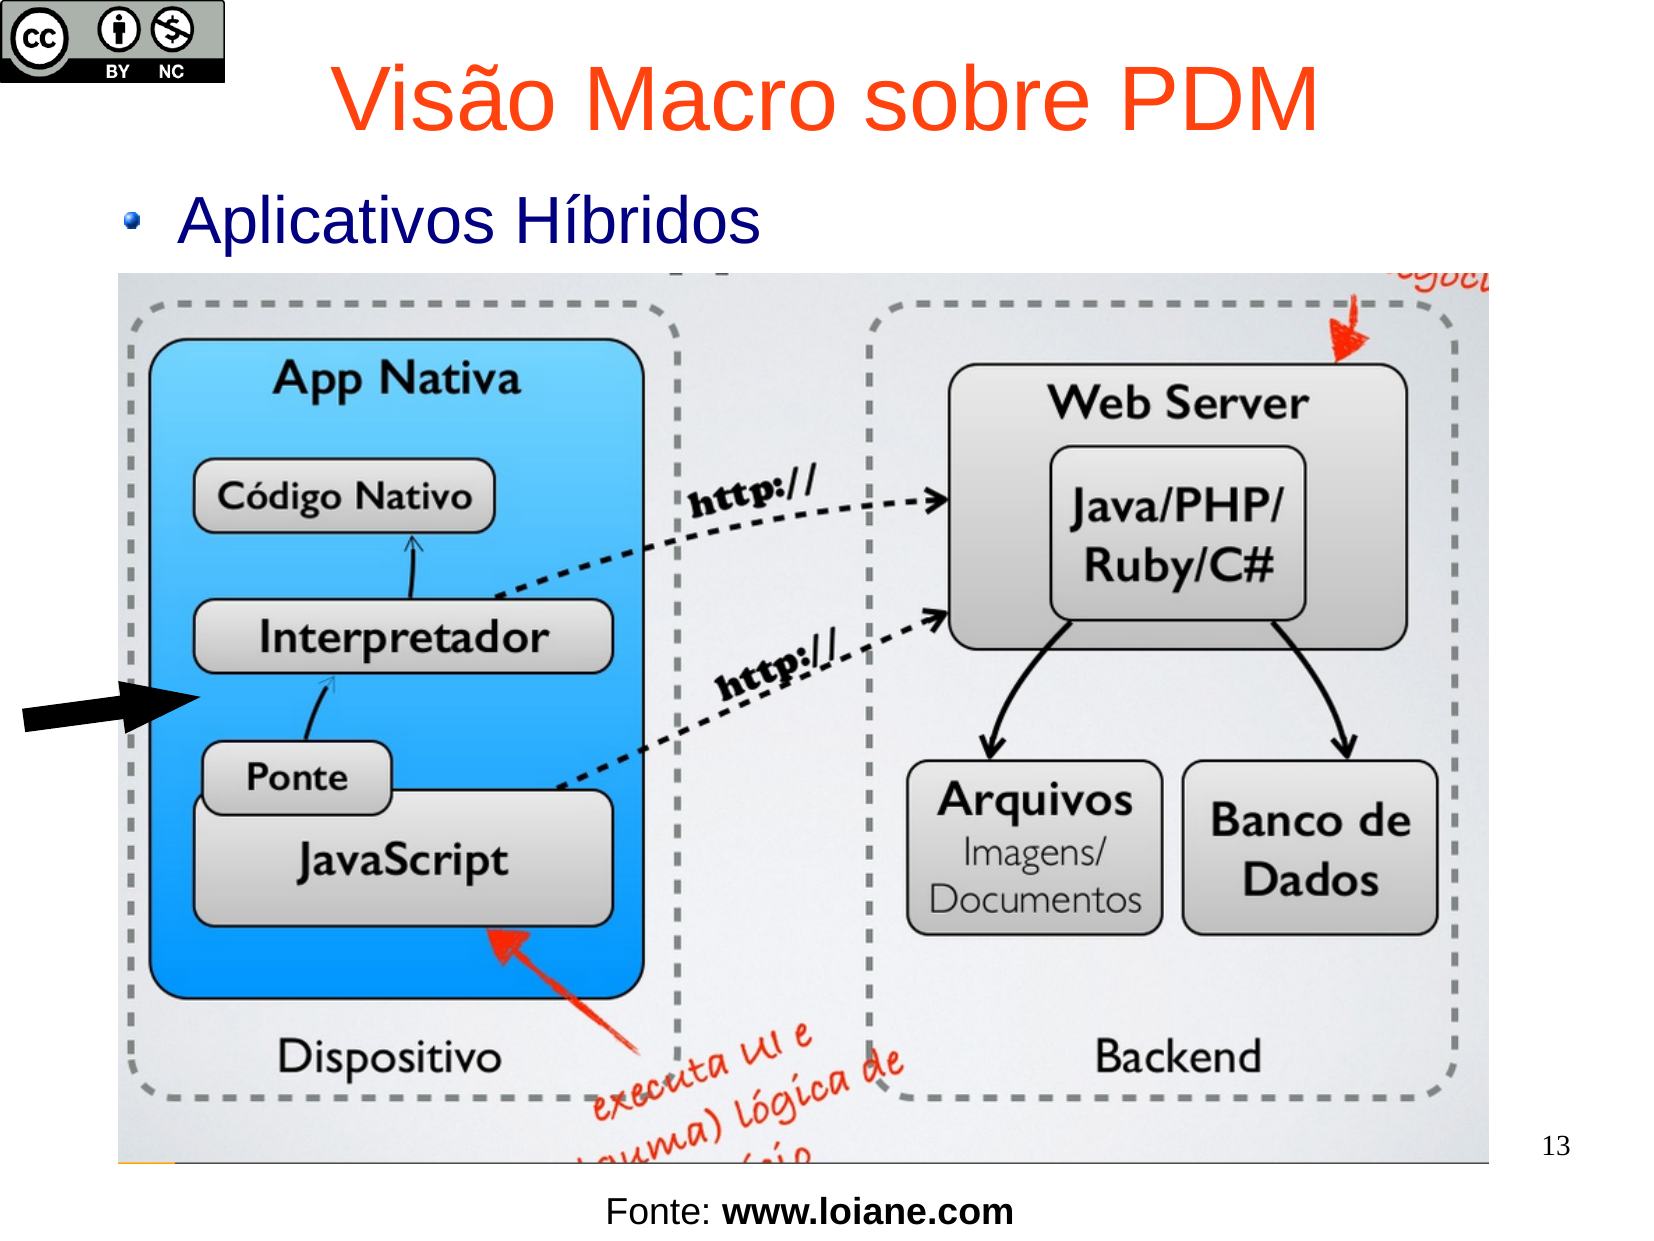

# Visão Macro sobre PDM
Aplicativos Híbridos
PDM - ale.garcia.aguado@gmail.com
13
Fonte: www.loiane.com